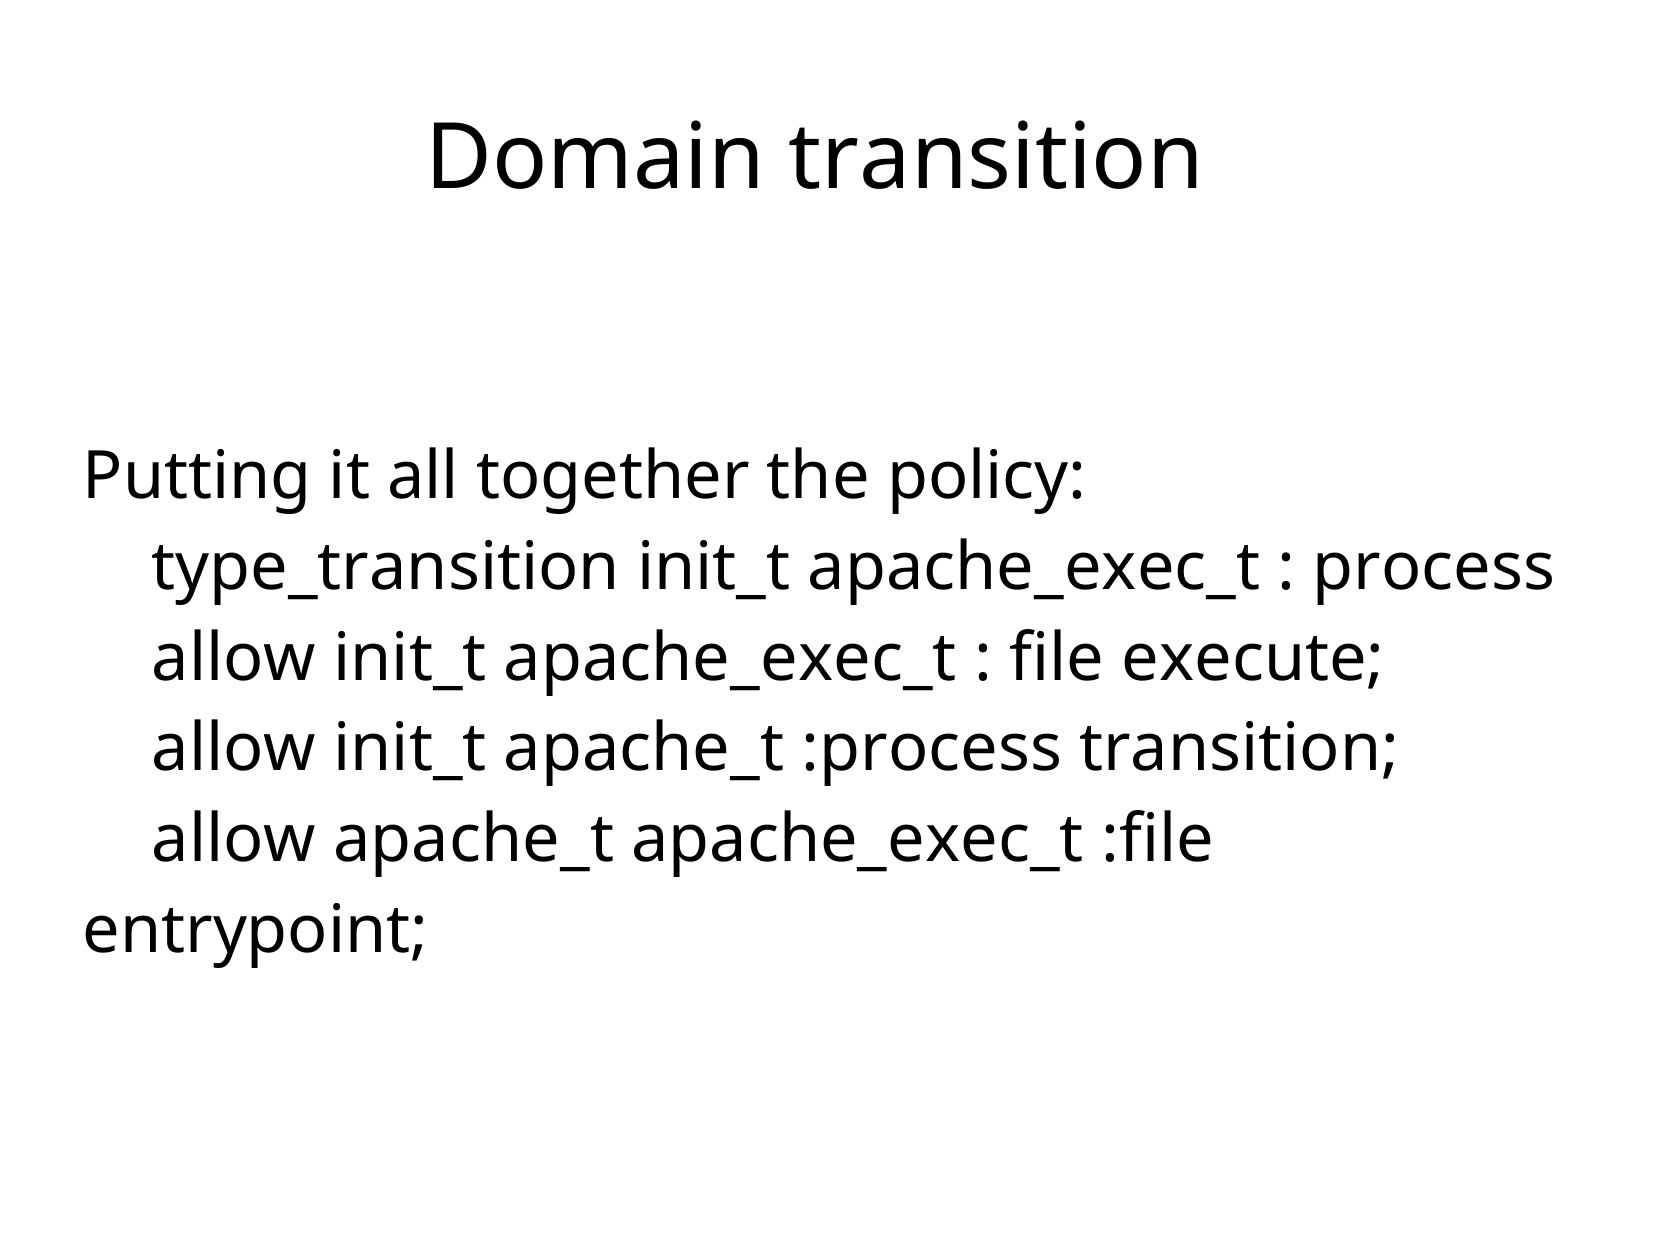

# Domain transition
Putting it all together the policy:
 type_transition init_t apache_exec_t : process
 allow init_t apache_exec_t : file execute;
 allow init_t apache_t :process transition;
 allow apache_t apache_exec_t :file entrypoint;